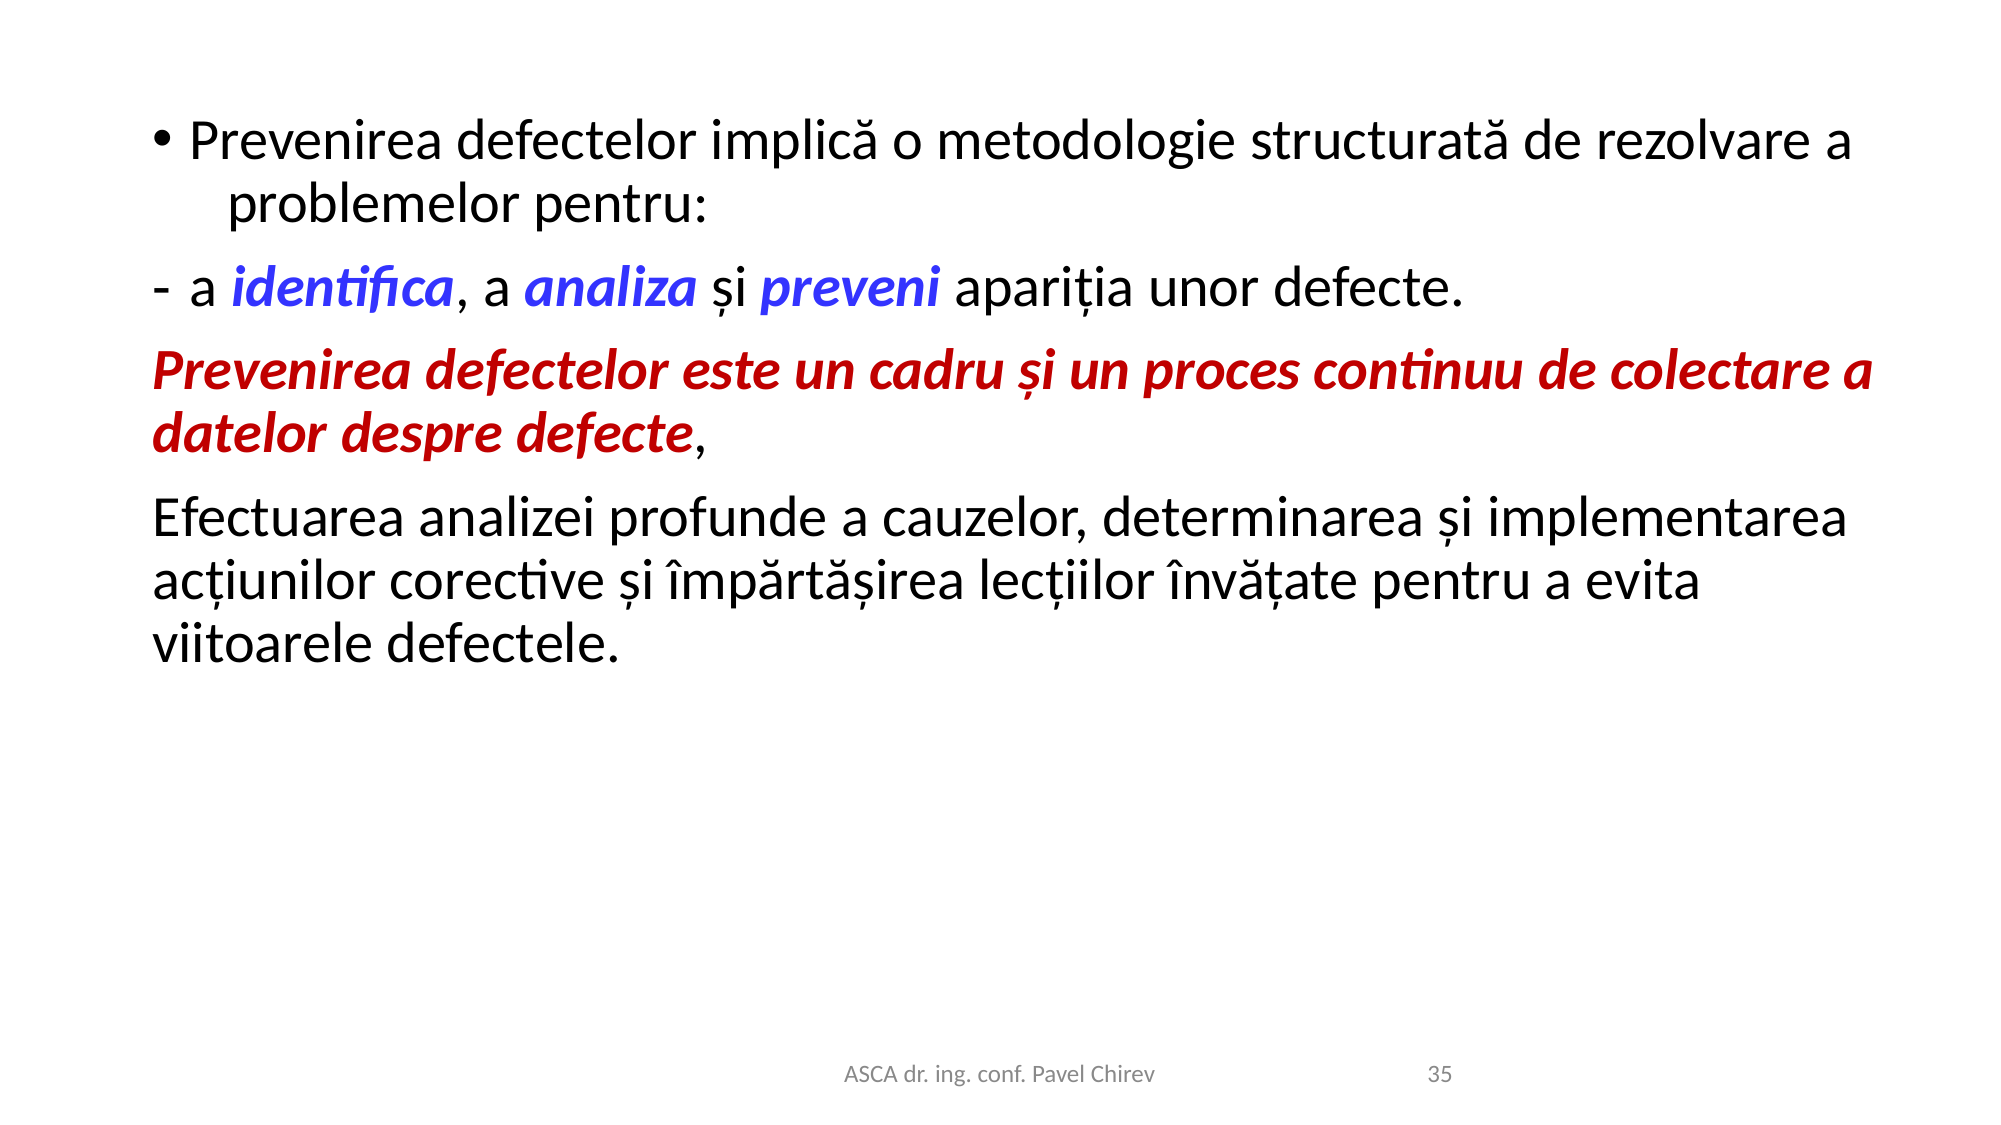

# Prevenirea defectelor implică o metodologie structurată de rezolvare a problemelor pentru:
a identifica, a analiza și preveni apariția unor defecte.
Prevenirea defectelor este un cadru și un proces continuu de colectare a datelor despre defecte,
Efectuarea analizei profunde a cauzelor, determinarea și implementarea acțiunilor corective și împărtășirea lecțiilor învățate pentru a evita viitoarele defectele.
ASCA dr. ing. conf. Pavel Chirev